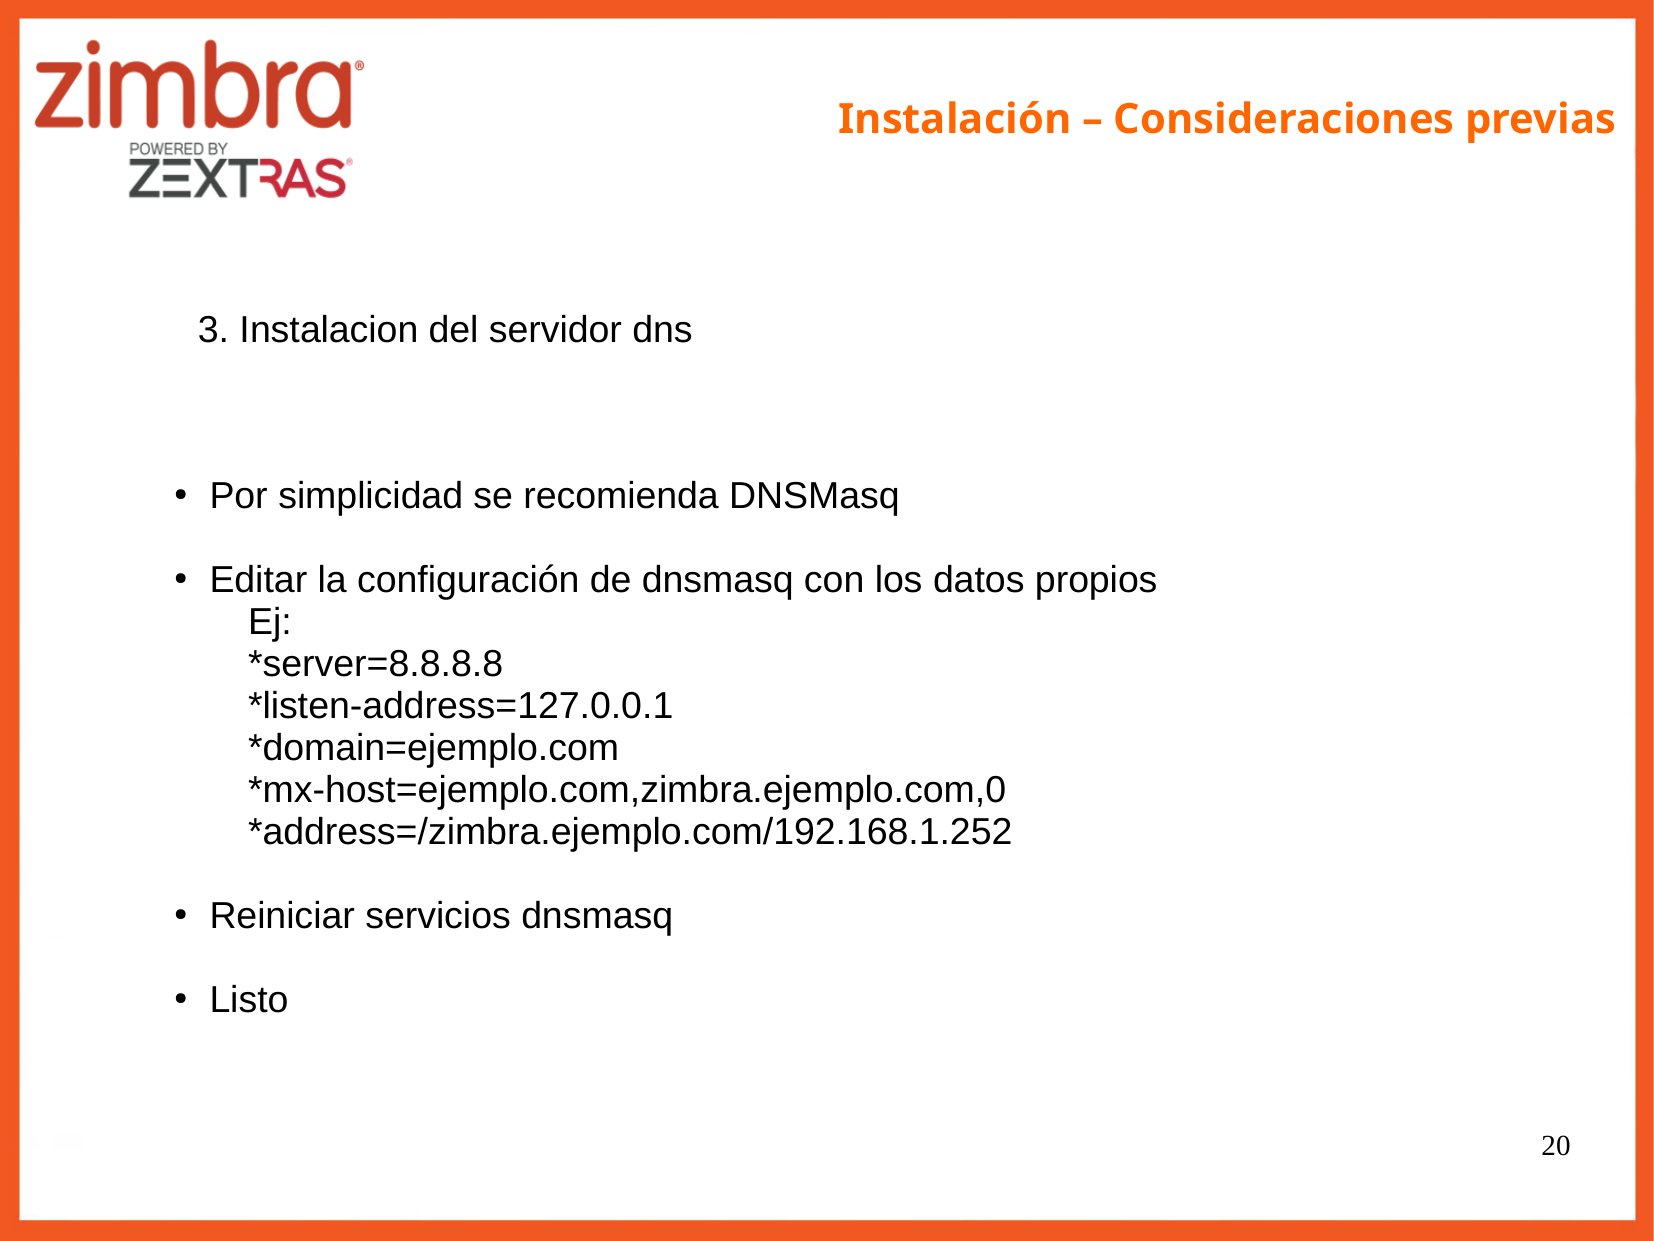

Instalación – Consideraciones previas
3. Instalacion del servidor dns
Por simplicidad se recomienda DNSMasq
Editar la configuración de dnsmasq con los datos propios
	Ej:
	*server=8.8.8.8
	*listen-address=127.0.0.1
	*domain=ejemplo.com
	*mx-host=ejemplo.com,zimbra.ejemplo.com,0
	*address=/zimbra.ejemplo.com/192.168.1.252
Reiniciar servicios dnsmasq
Listo
20